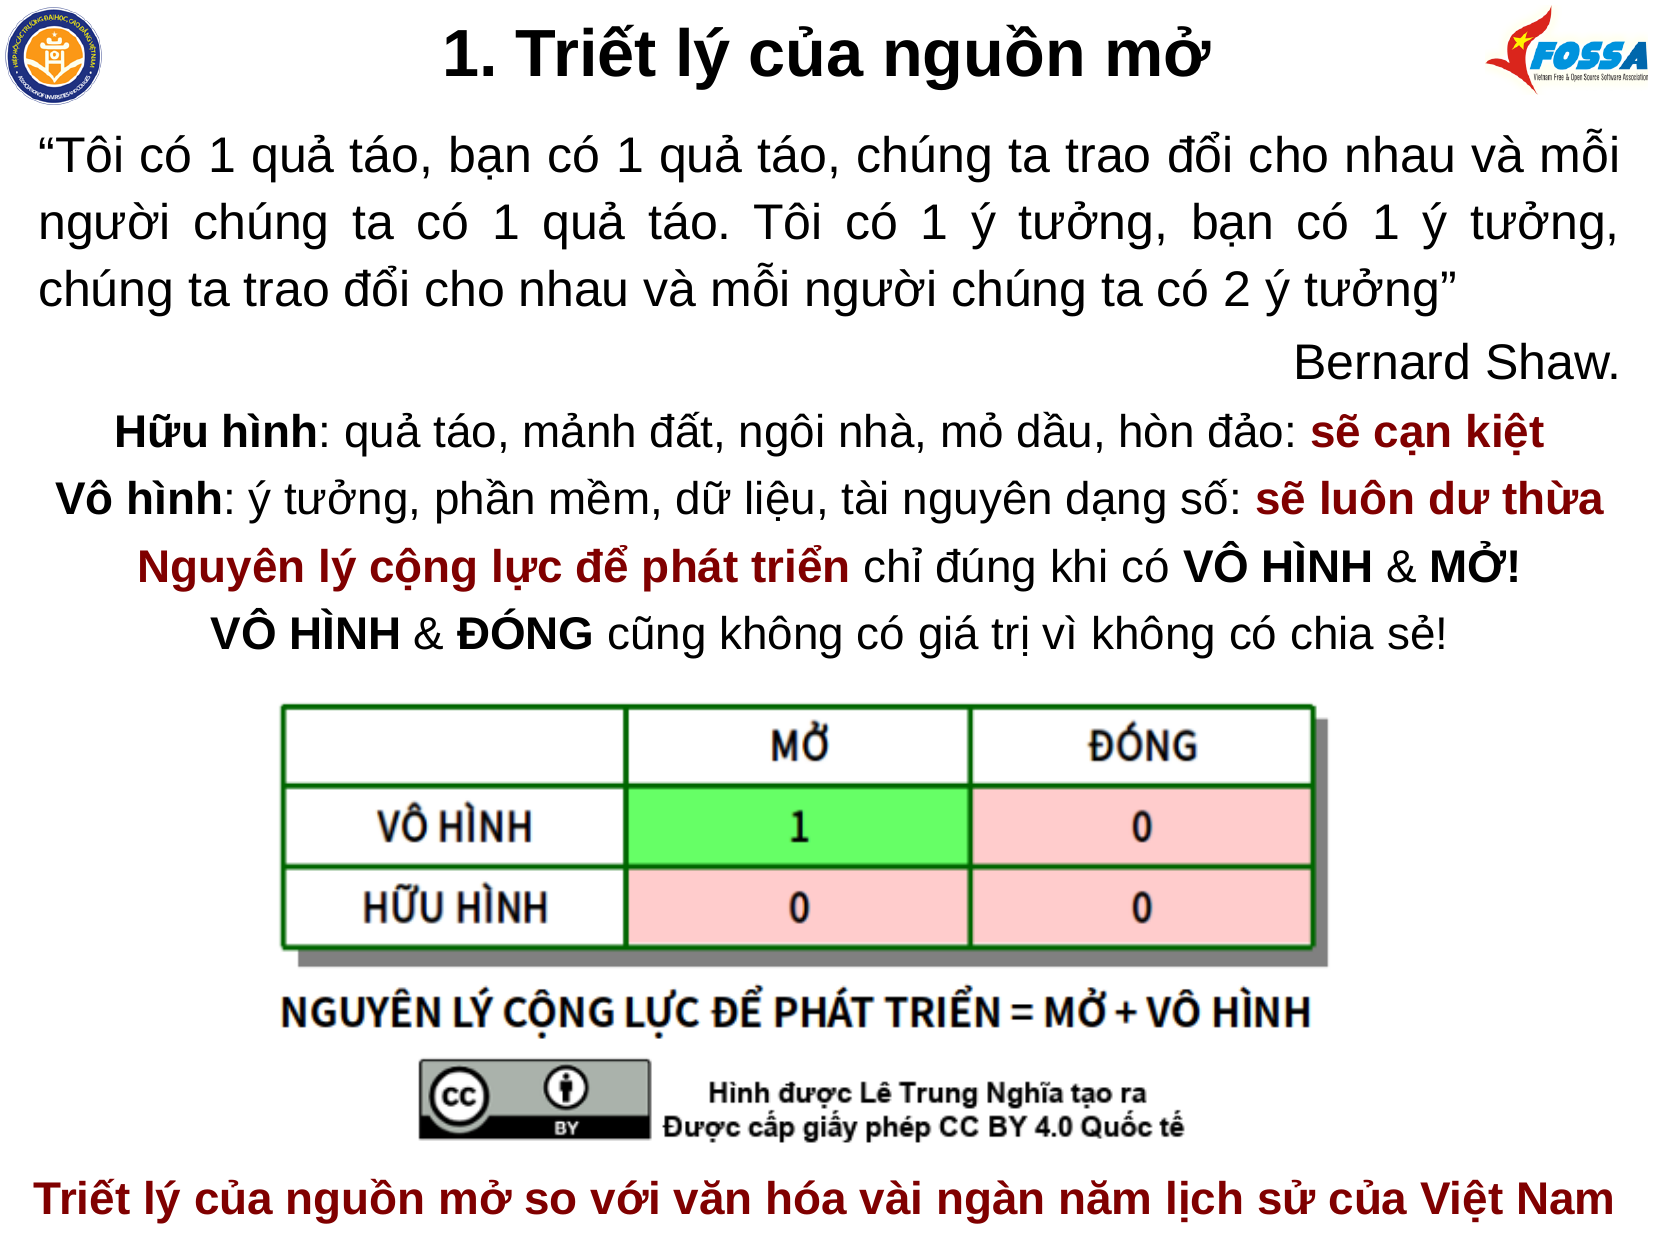

# 1. Triết lý của nguồn mở
“Tôi có 1 quả táo, bạn có 1 quả táo, chúng ta trao đổi cho nhau và mỗi người chúng ta có 1 quả táo. Tôi có 1 ý tưởng, bạn có 1 ý tưởng, chúng ta trao đổi cho nhau và mỗi người chúng ta có 2 ý tưởng”
Bernard Shaw.
Hữu hình: quả táo, mảnh đất, ngôi nhà, mỏ dầu, hòn đảo: sẽ cạn kiệt
Vô hình: ý tưởng, phần mềm, dữ liệu, tài nguyên dạng số: sẽ luôn dư thừa
Nguyên lý cộng lực để phát triển chỉ đúng khi có VÔ HÌNH & MỞ!
VÔ HÌNH & ĐÓNG cũng không có giá trị vì không có chia sẻ!
Triết lý của nguồn mở so với văn hóa vài ngàn năm lịch sử của Việt Nam